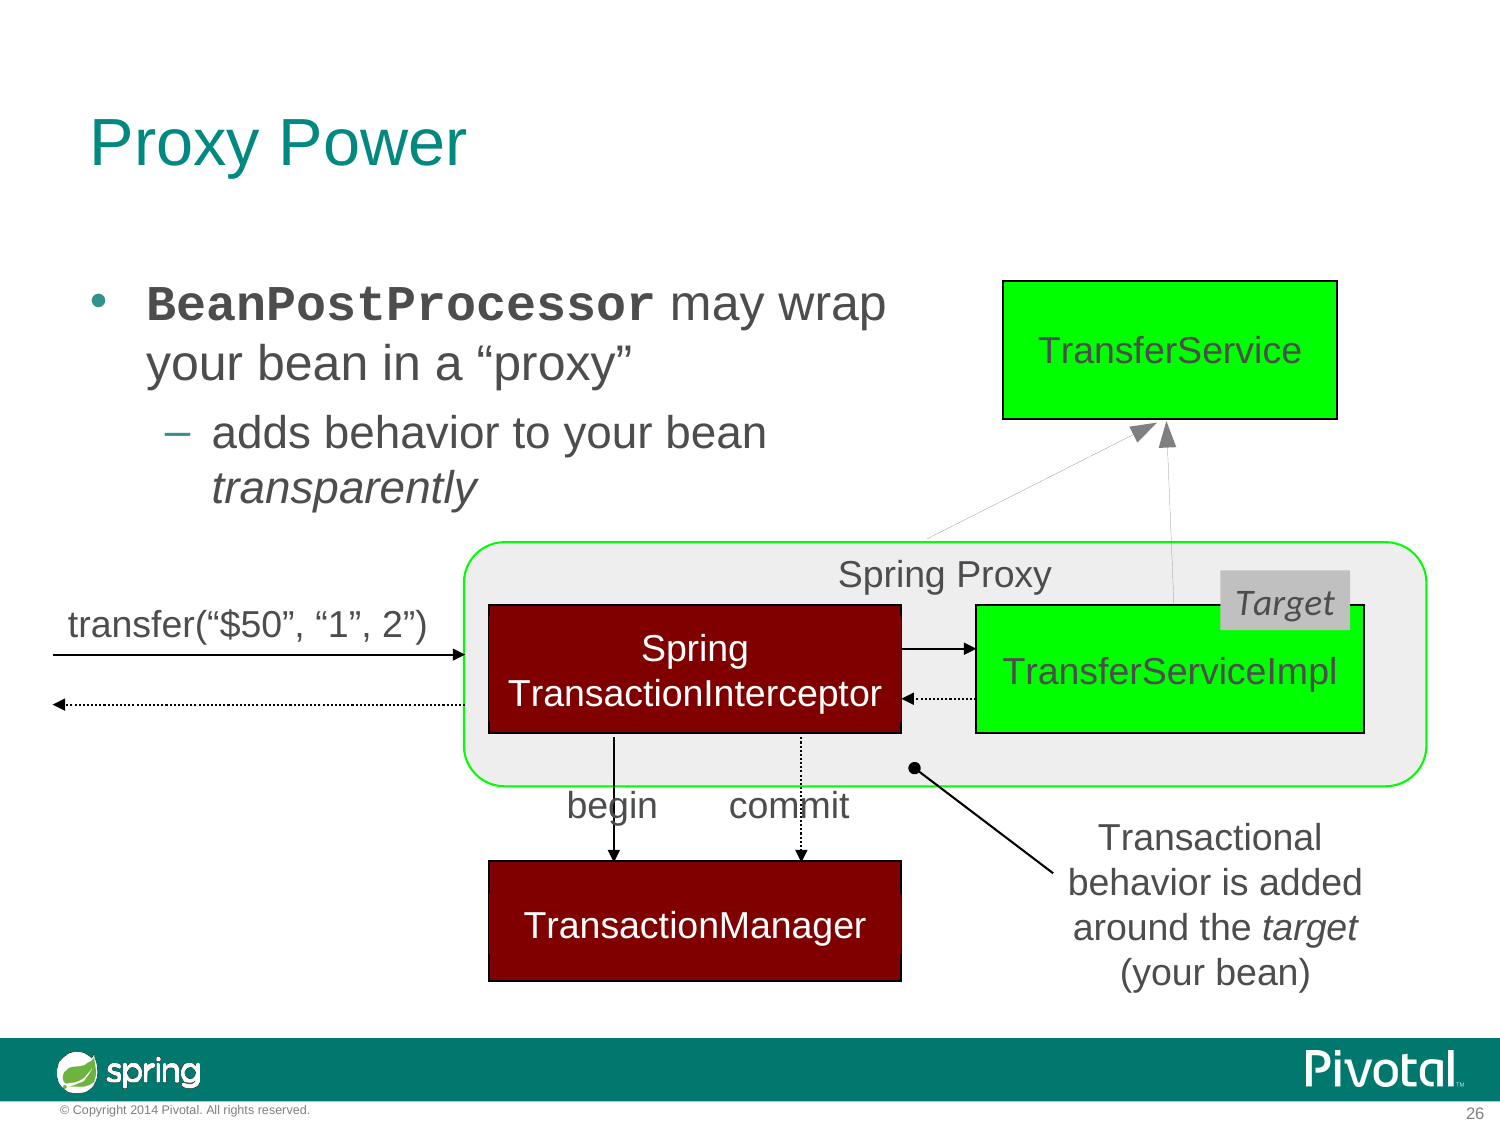

# Proxy Power
BeanPostProcessor may wrap your bean in a “proxy”
adds behavior to your bean transparently
TransferService
Spring Proxy
Target
transfer(“$50”, “1”, 2”)
Spring
TransactionInterceptor
TransferServiceImpl
begin
commit
Transactional behavior is added around the target (your bean)
TransactionManager